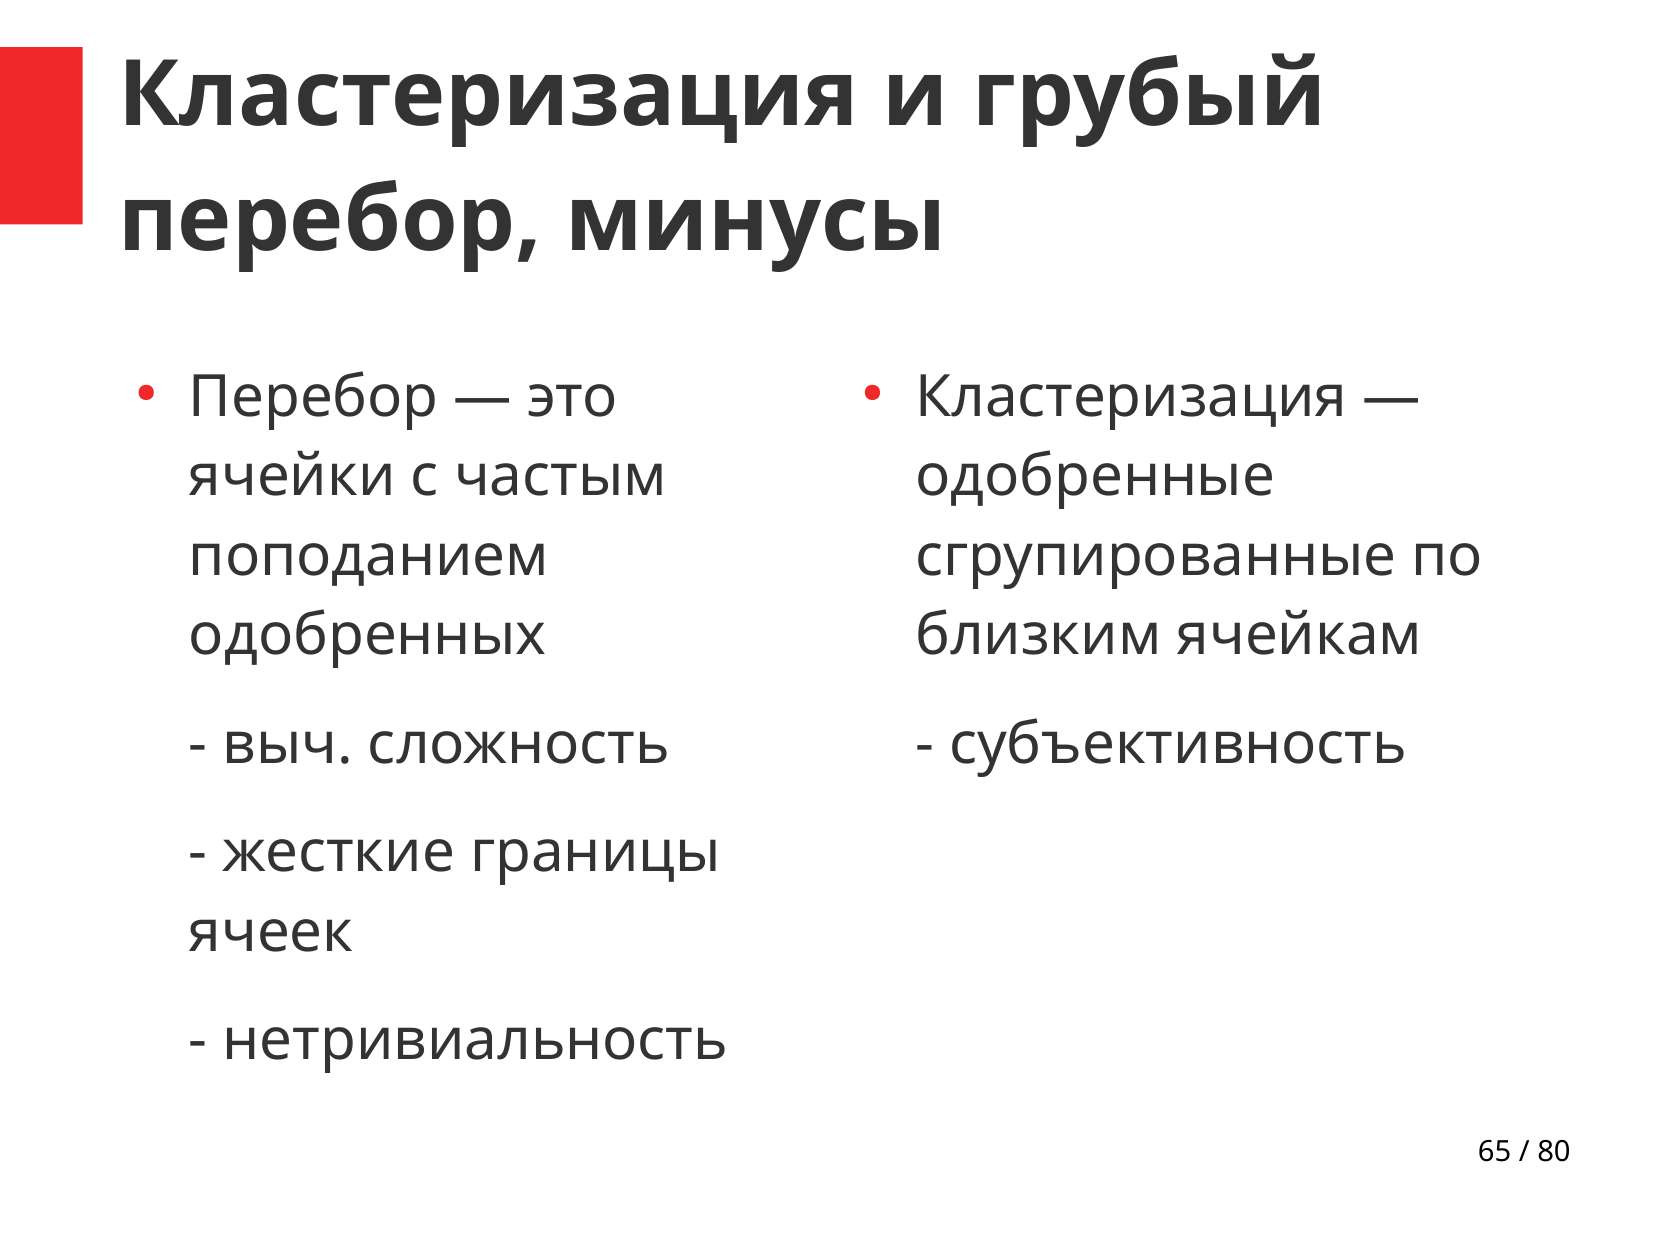

# Кластеризация и грубый перебор, минусы
Перебор — это ячейки с частым поподанием одобренных
- выч. сложность
- жесткие границы ячеек
- нетривиальность
Кластеризация — одобренные сгрупированные по близким ячейкам
- субъективность
65